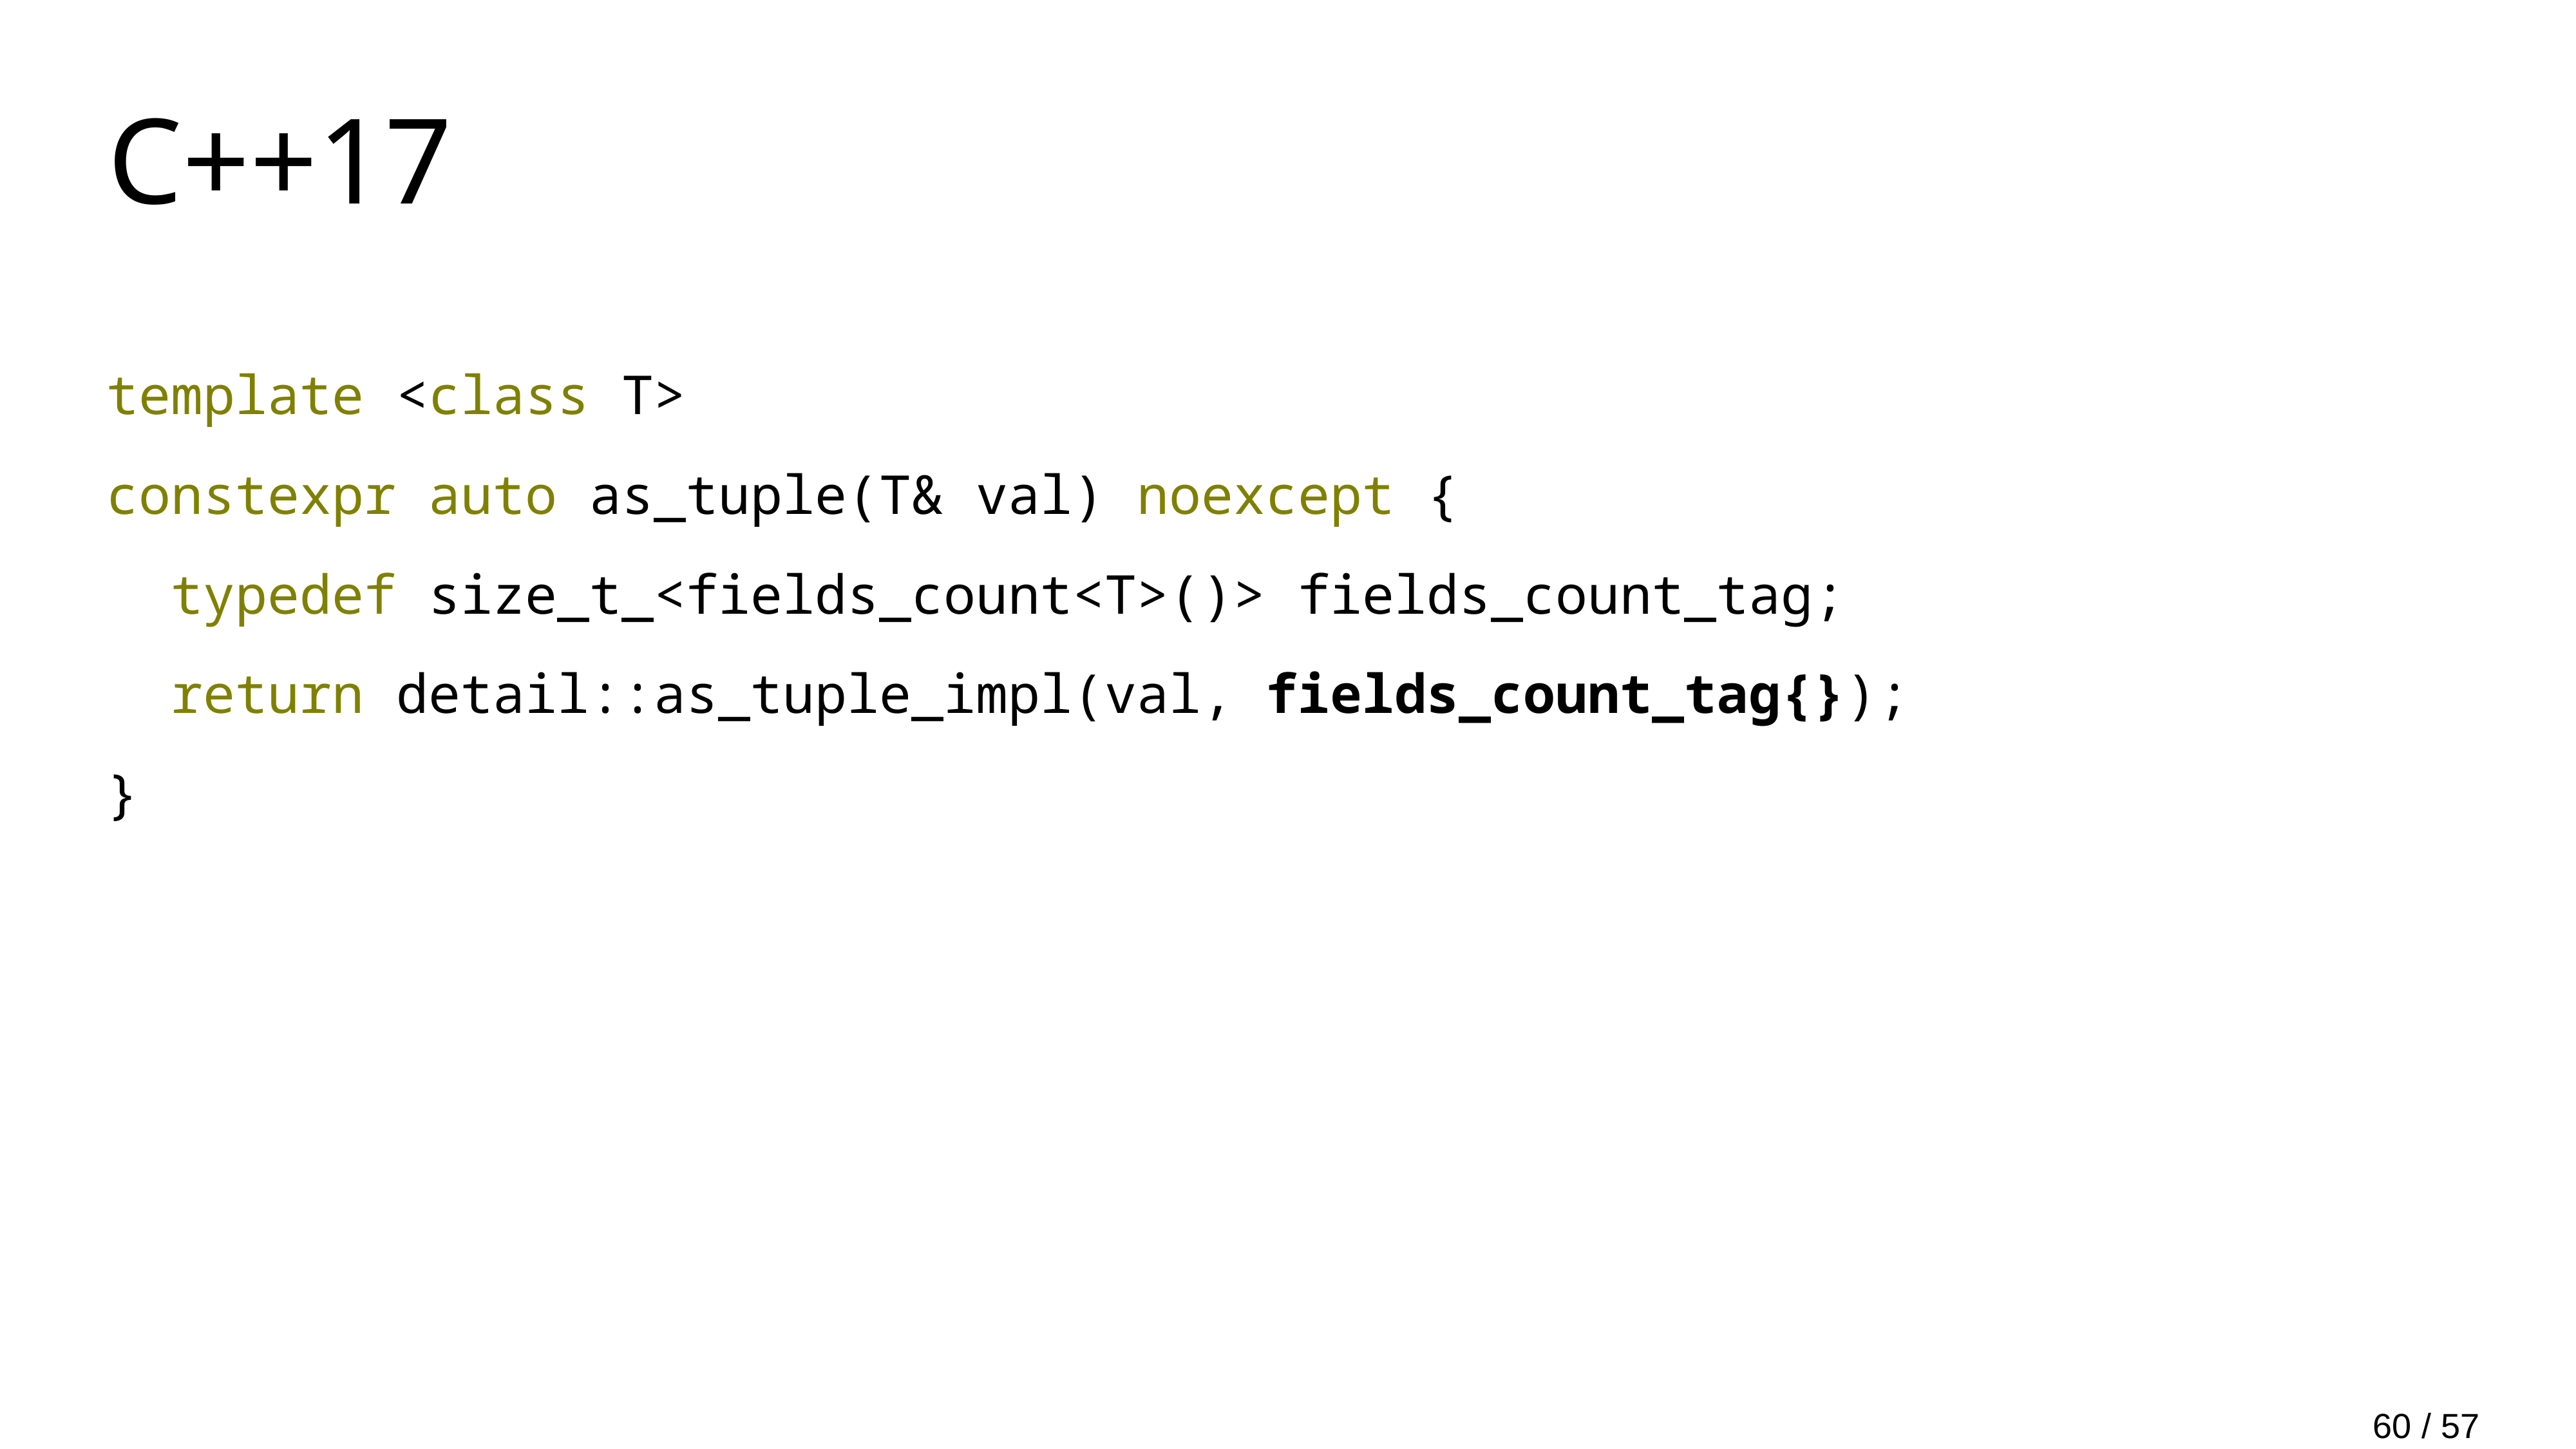

# C++17
template <class T>
constexpr auto as_tuple(T& val) noexcept {
 typedef size_t_<fields_count<T>()> fields_count_tag;
 return detail::as_tuple_impl(val, fields_count_tag{});
}